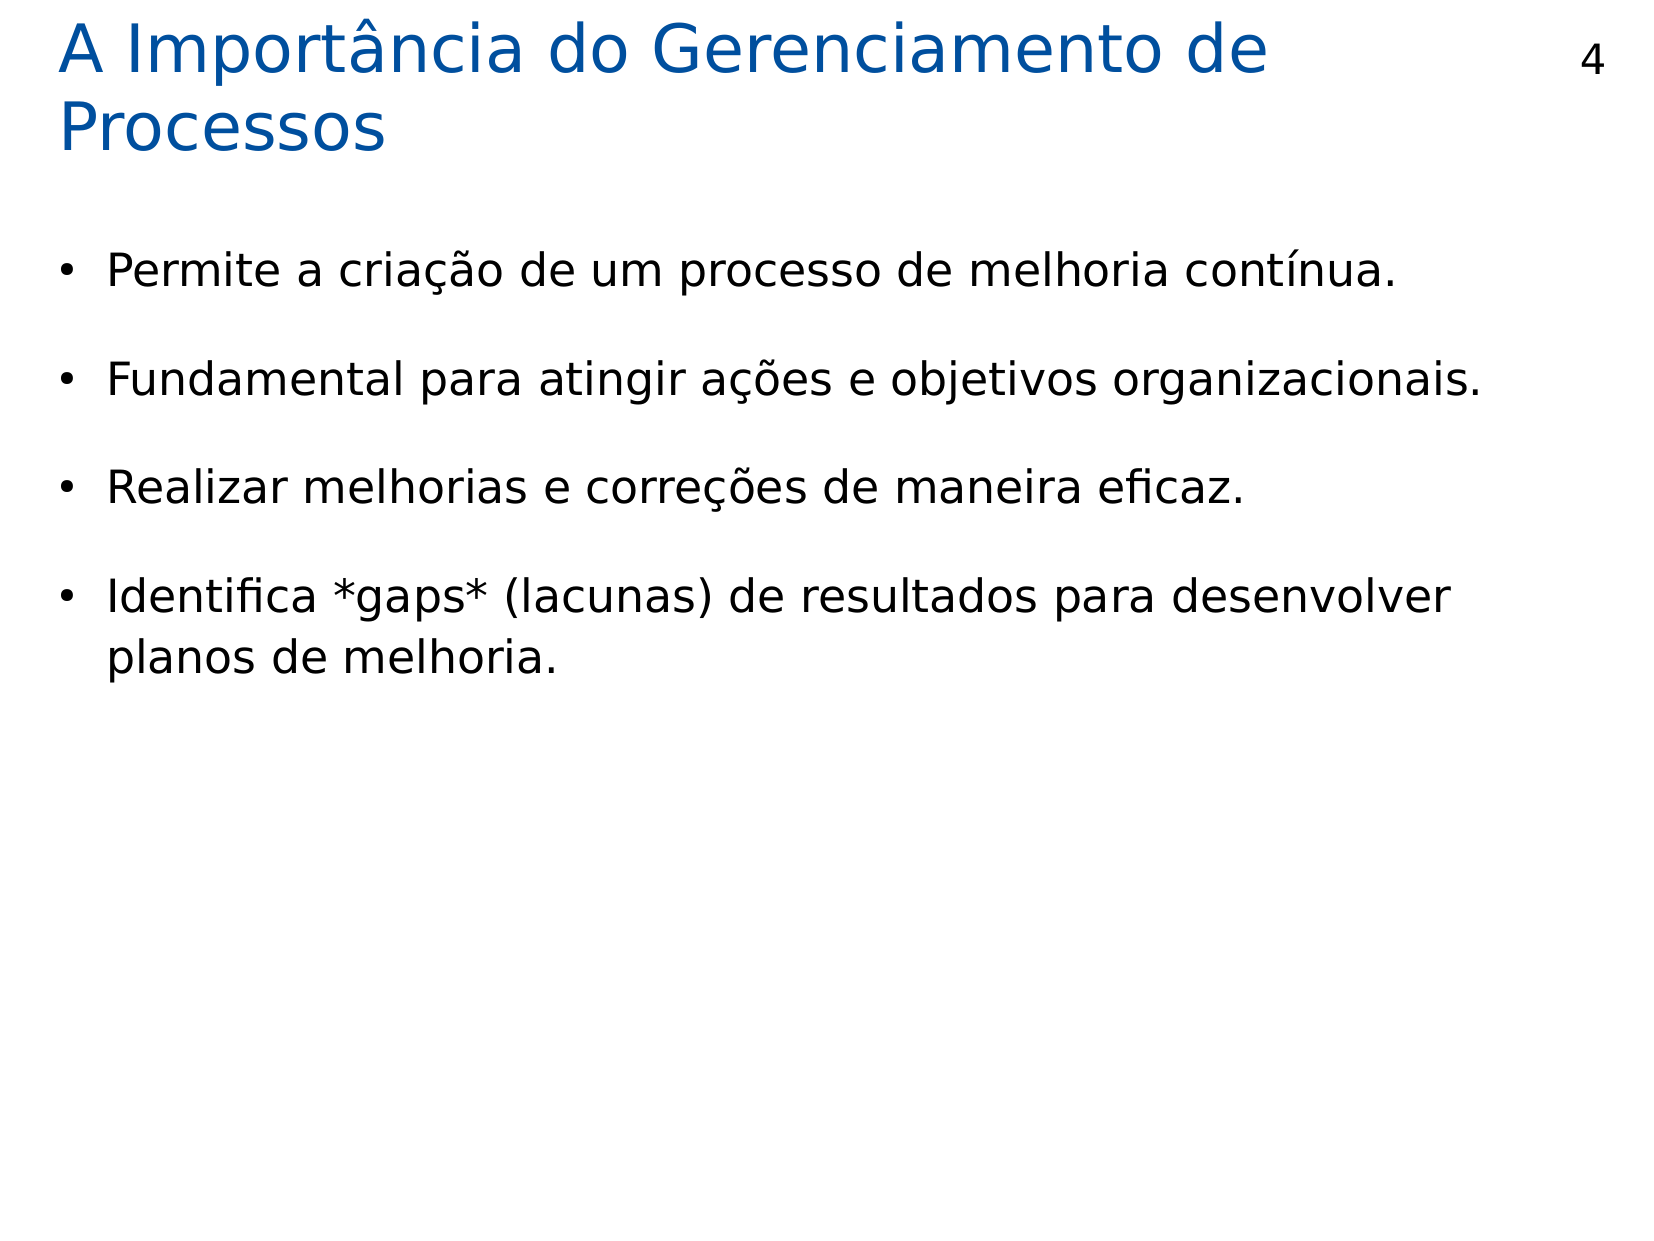

# A Importância do Gerenciamento de Processos
4
Permite a criação de um processo de melhoria contínua.
Fundamental para atingir ações e objetivos organizacionais.
Realizar melhorias e correções de maneira eficaz.
Identifica *gaps* (lacunas) de resultados para desenvolver planos de melhoria.